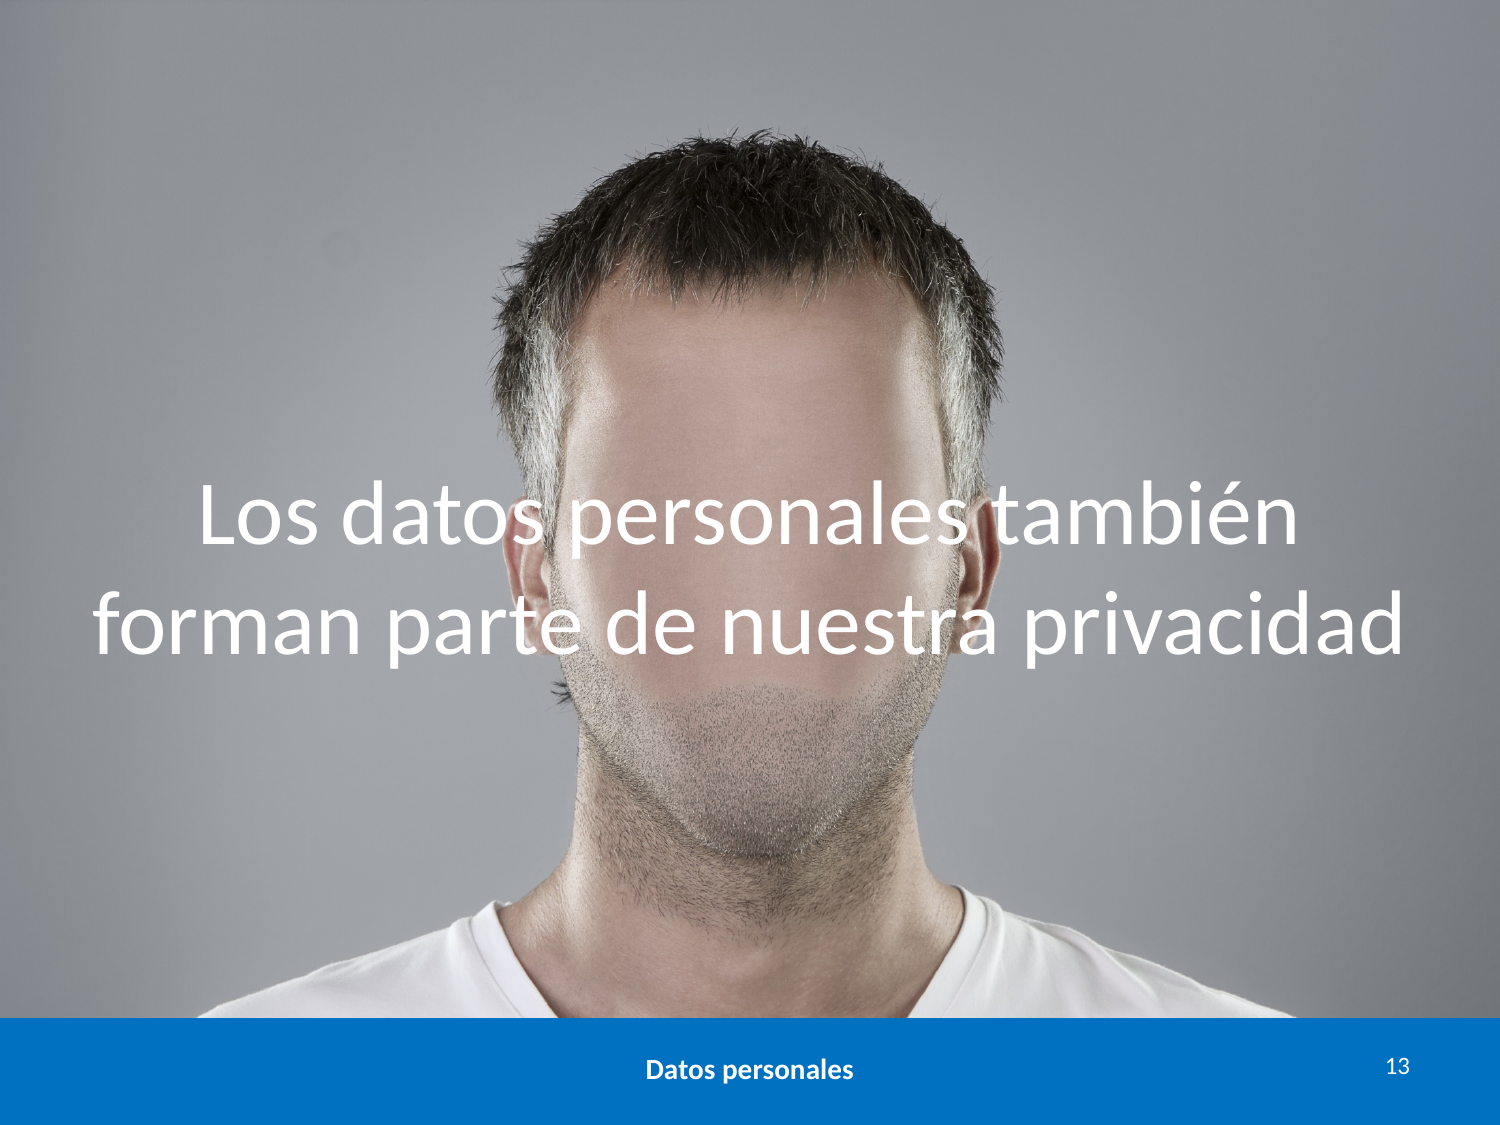

# Los datos personales también forman parte de nuestra privacidad
Datos personales